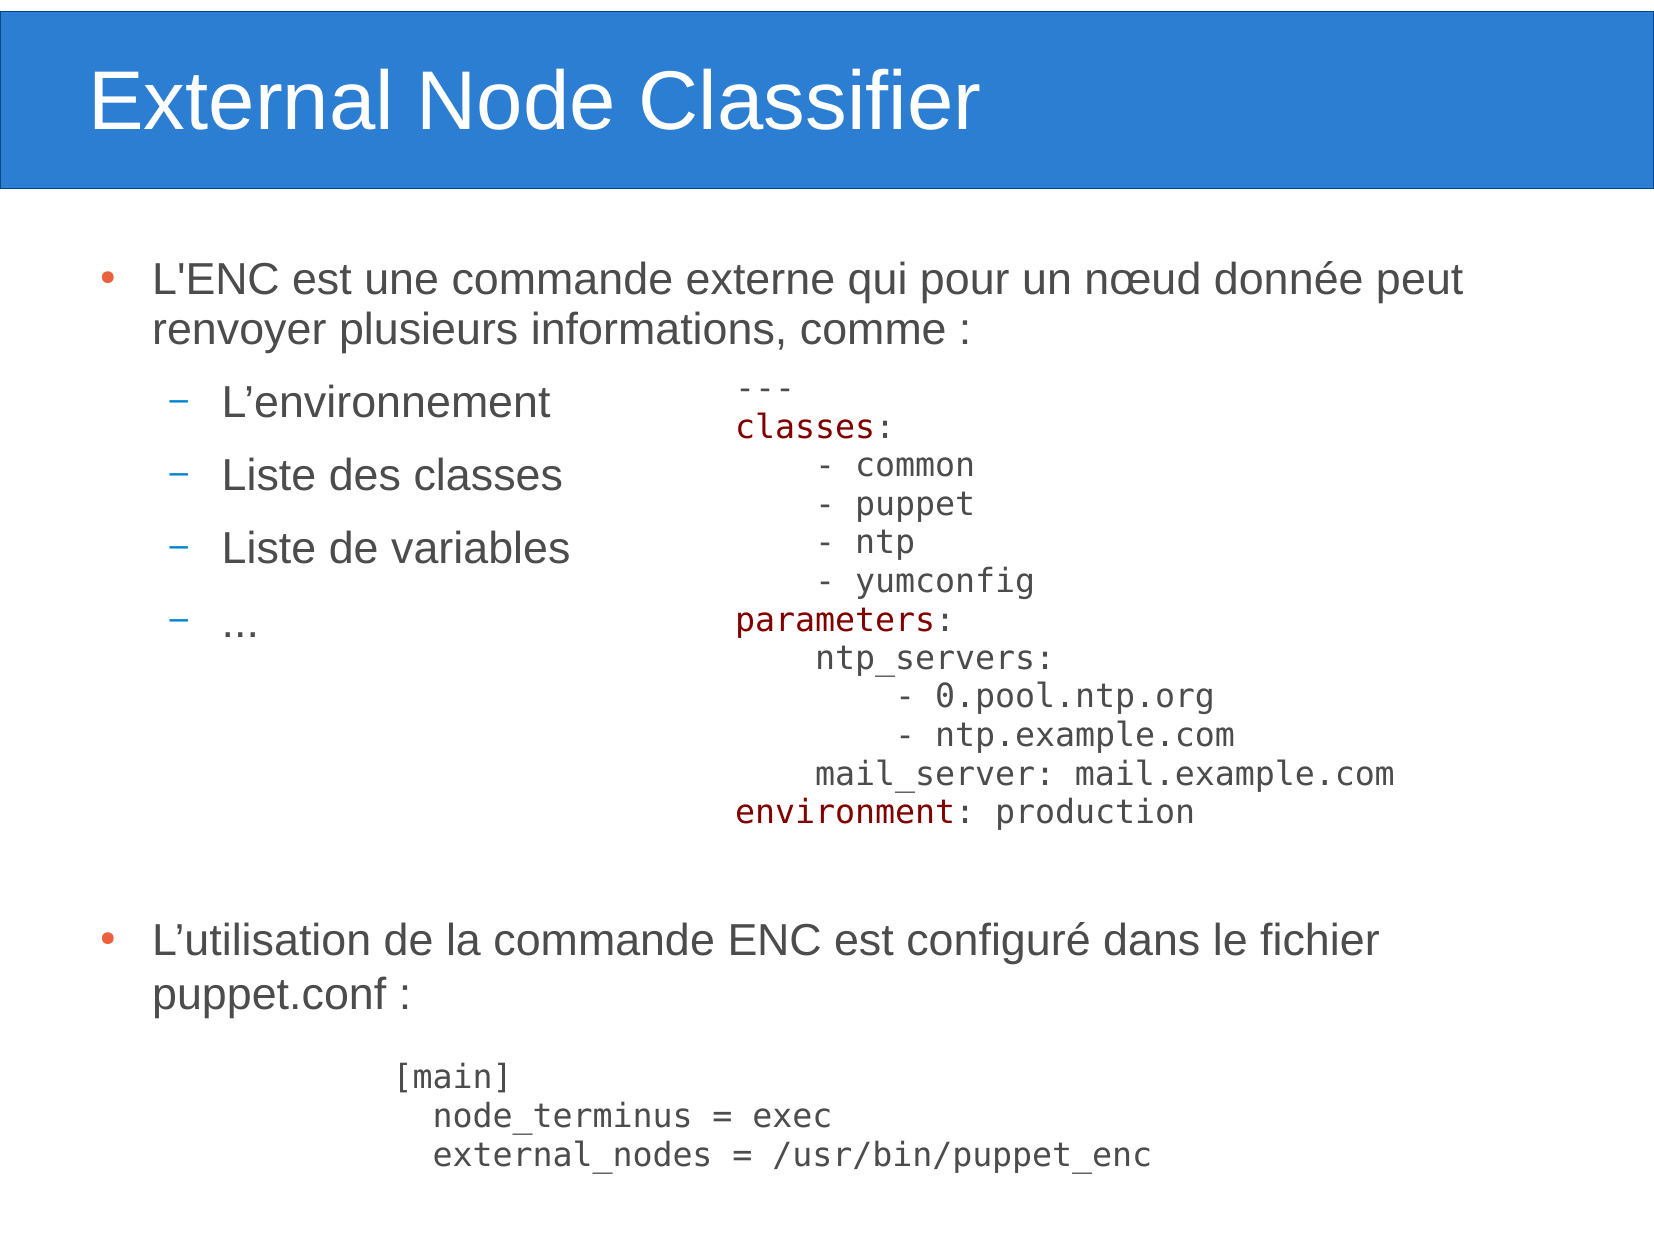

# External Node Classifier
L'ENC est une commande externe qui pour un nœud donnée peut renvoyer plusieurs informations, comme :
L’environnement
Liste des classes
Liste de variables
...
L’utilisation de la commande ENC est configuré dans le fichier puppet.conf :
---
classes:
 - common
 - puppet
 - ntp
 - yumconfig
parameters:
 ntp_servers:
 - 0.pool.ntp.org
 - ntp.example.com
 mail_server: mail.example.com
environment: production
[main]
 node_terminus = exec
 external_nodes = /usr/bin/puppet_enc